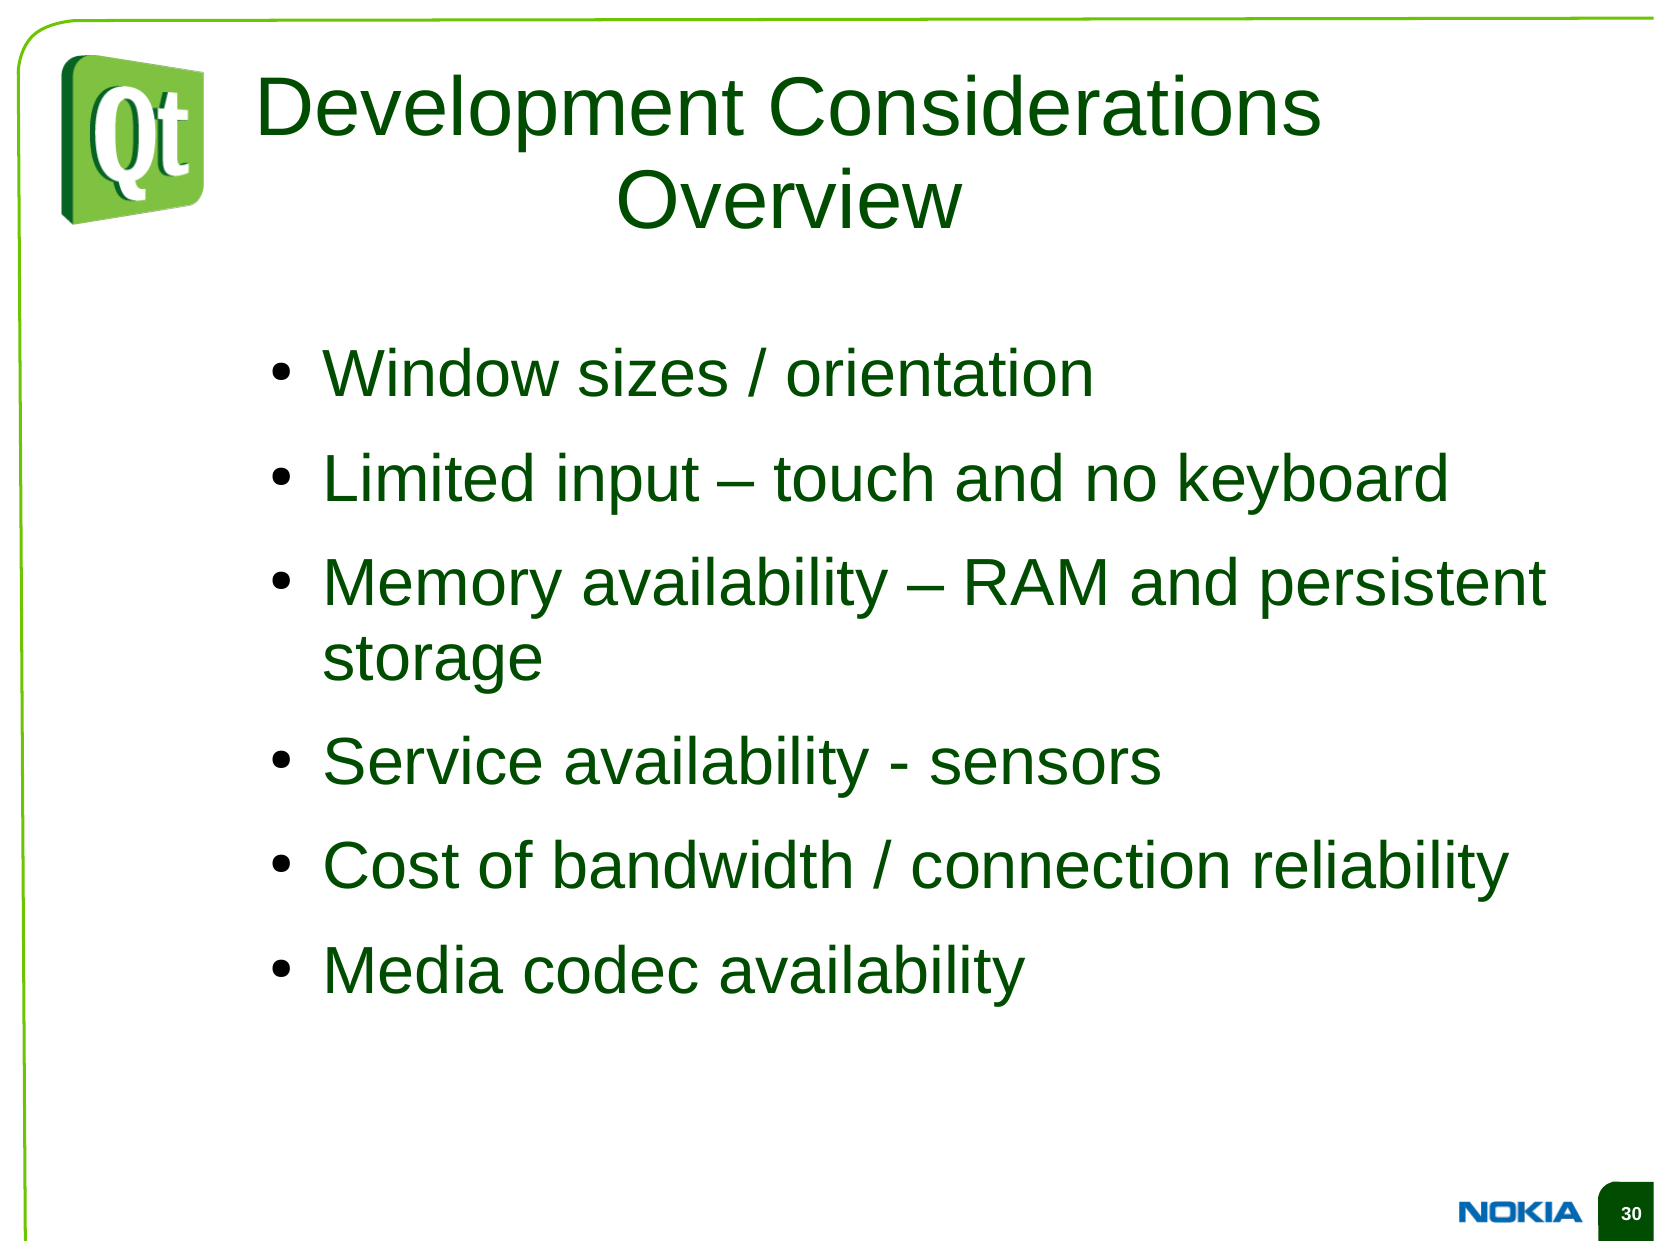

# Development Considerations Overview
Window sizes / orientation
Limited input – touch and no keyboard
Memory availability – RAM and persistent storage
Service availability - sensors
Cost of bandwidth / connection reliability
Media codec availability